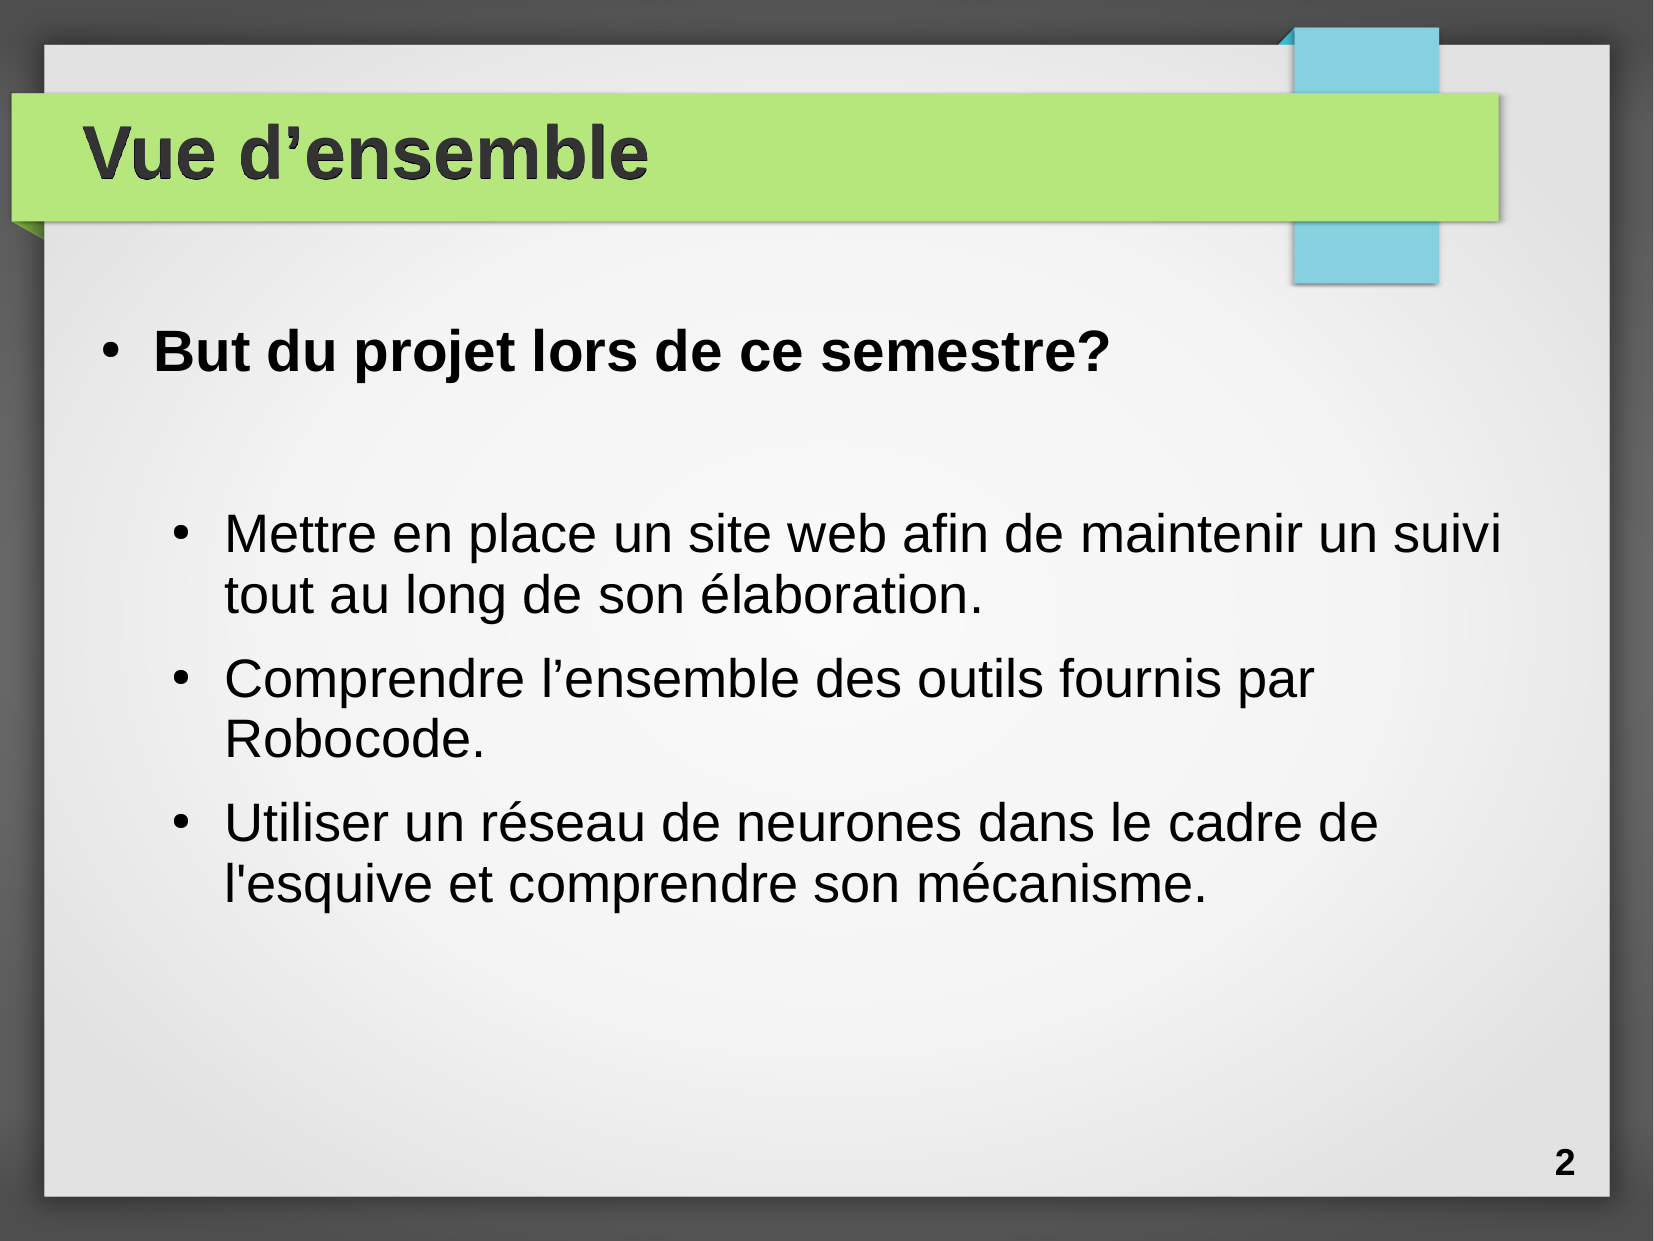

# Vue d’ensemble
But du projet lors de ce semestre?
Mettre en place un site web afin de maintenir un suivi tout au long de son élaboration.
Comprendre l’ensemble des outils fournis par Robocode.
Utiliser un réseau de neurones dans le cadre de l'esquive et comprendre son mécanisme.